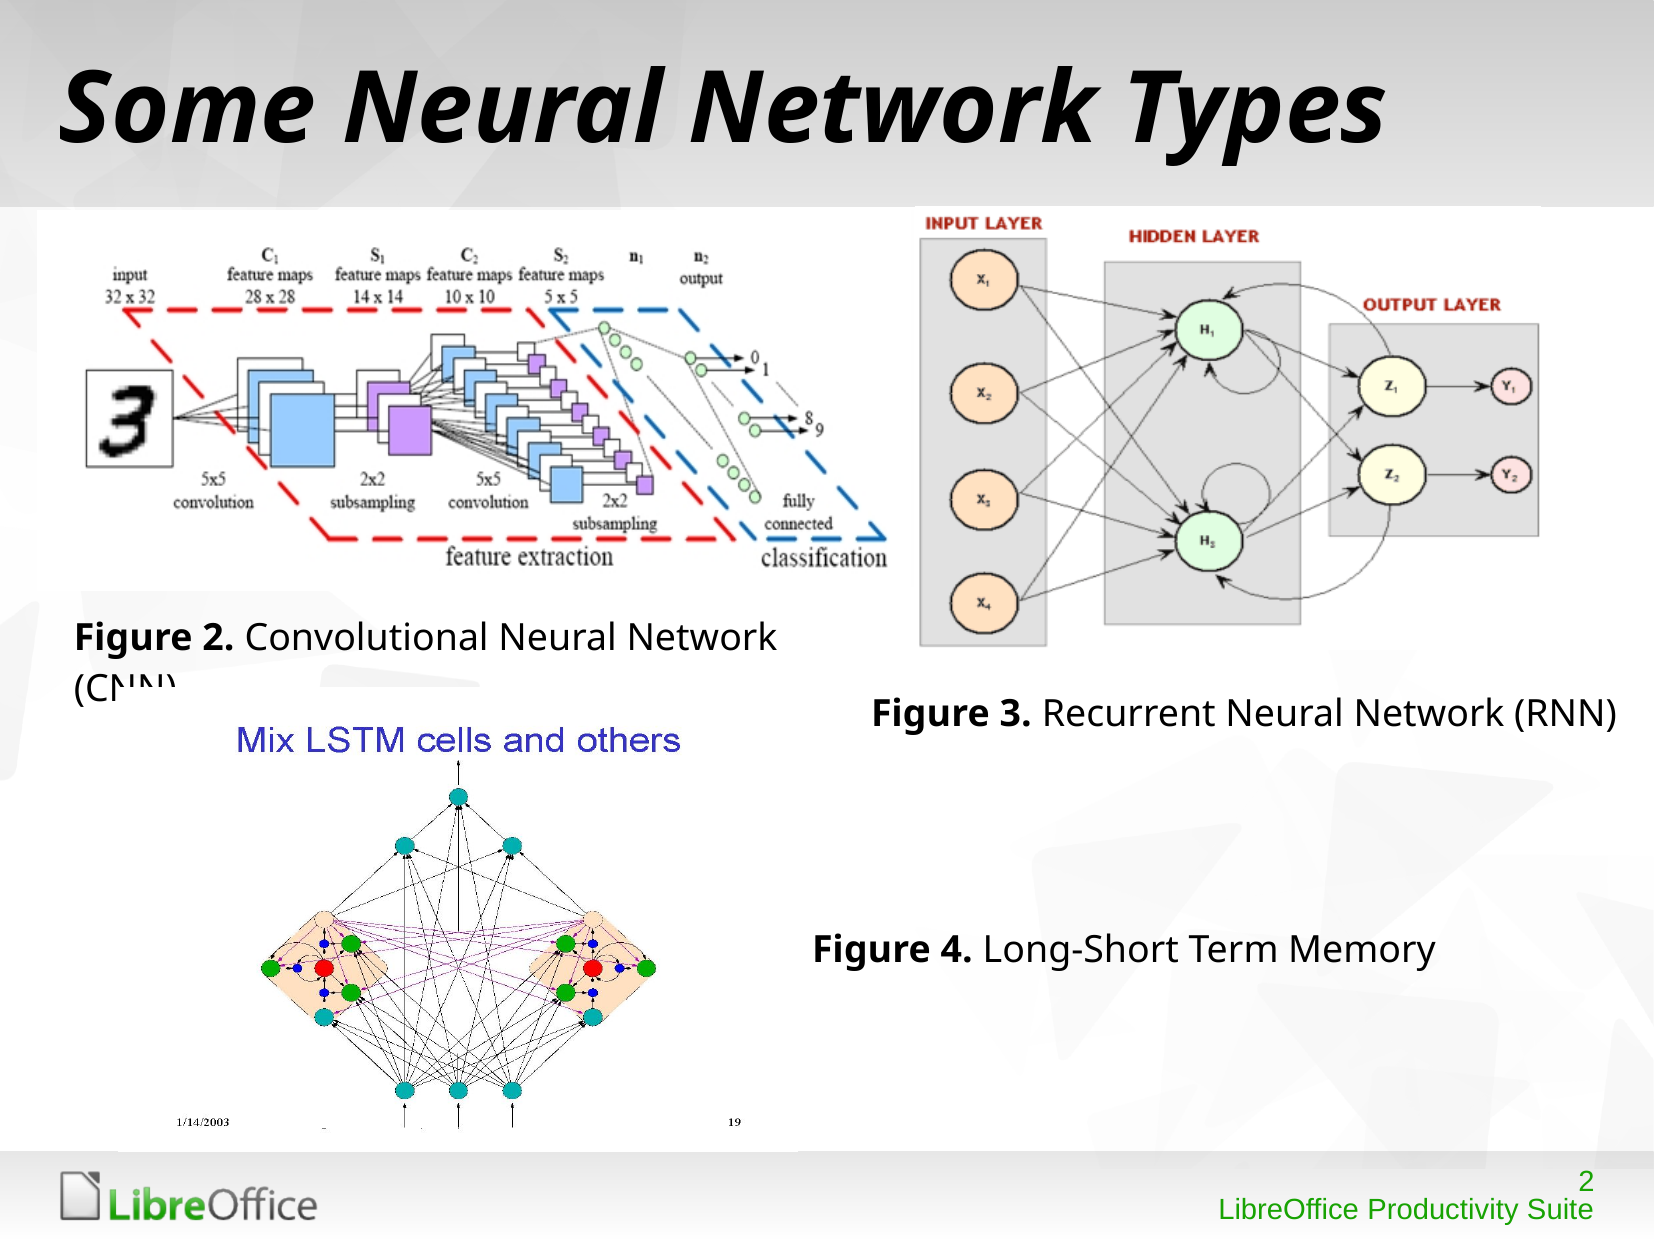

# Some Neural Network Types
Figure 2. Convolutional Neural Network (CNN)
Figure 3. Recurrent Neural Network (RNN)
Figure 4. Long-Short Term Memory
2
LibreOffice Productivity Suite